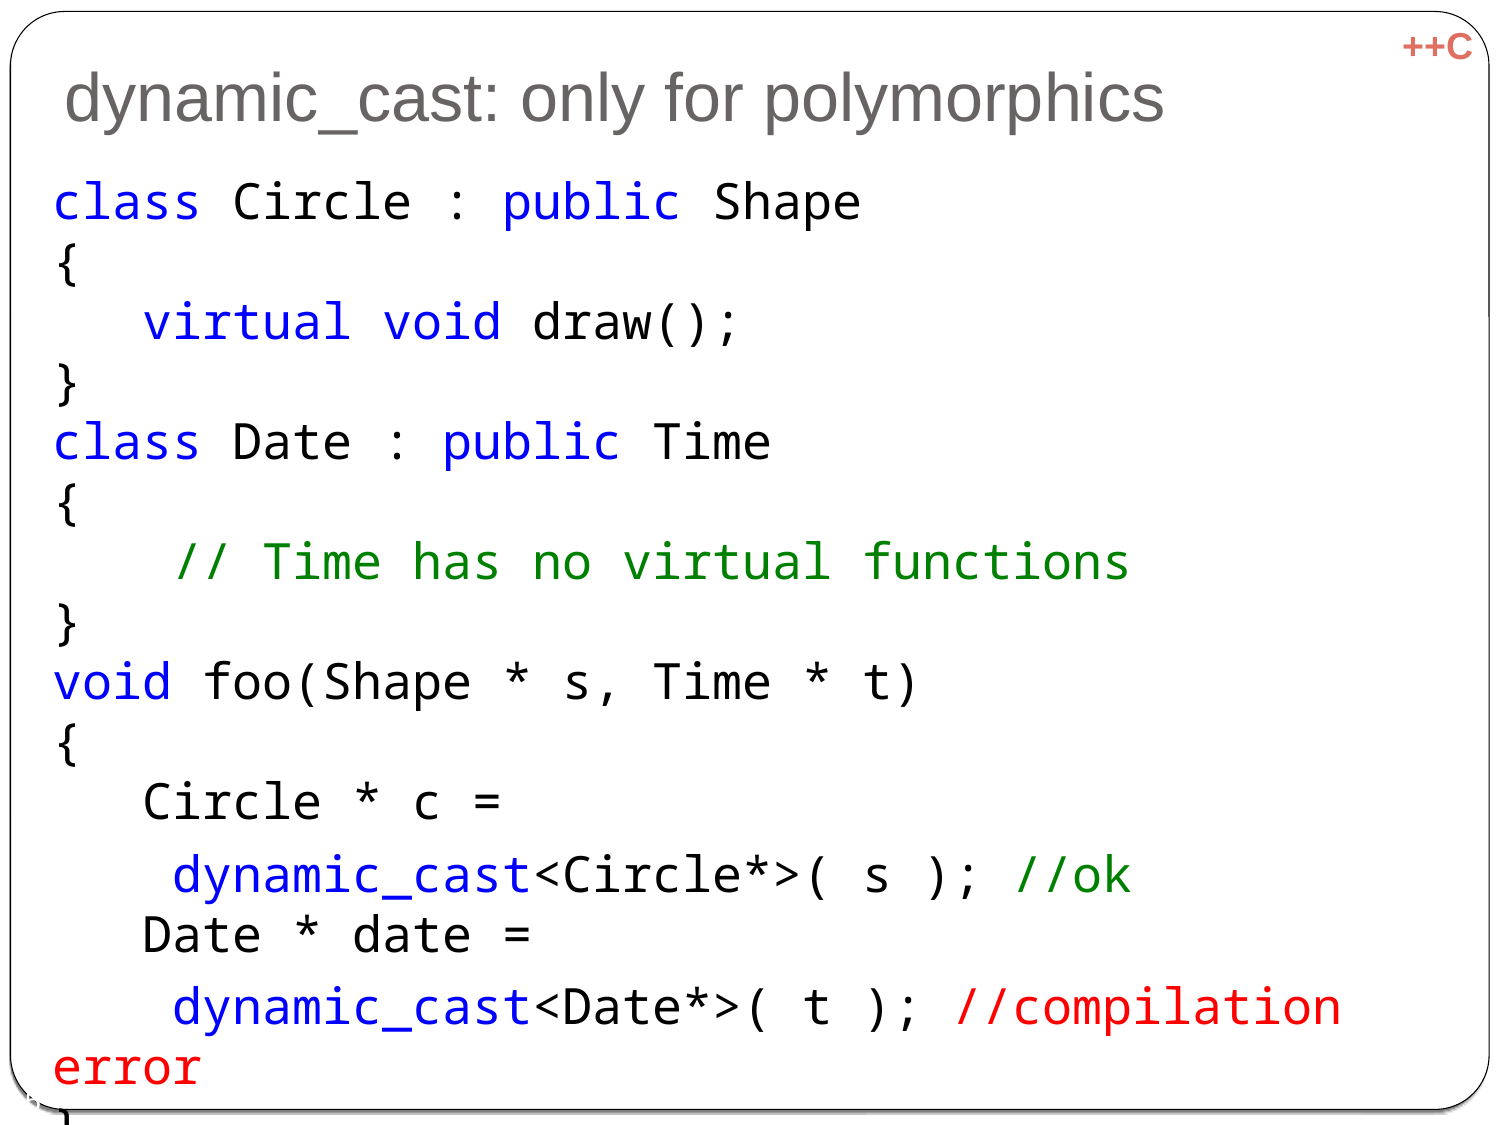

# dynamic_cast: only for polymorphics
class Circle : public Shape
{
   virtual void draw();
}
class Date : public Time
{
    // Time has no virtual functions
}
void foo(Shape * s, Time * t)
{
   Circle * c =
 dynamic_cast<Circle*>( s ); //ok
 Date * date =
 dynamic_cast<Date*>( t ); //compilation error
}